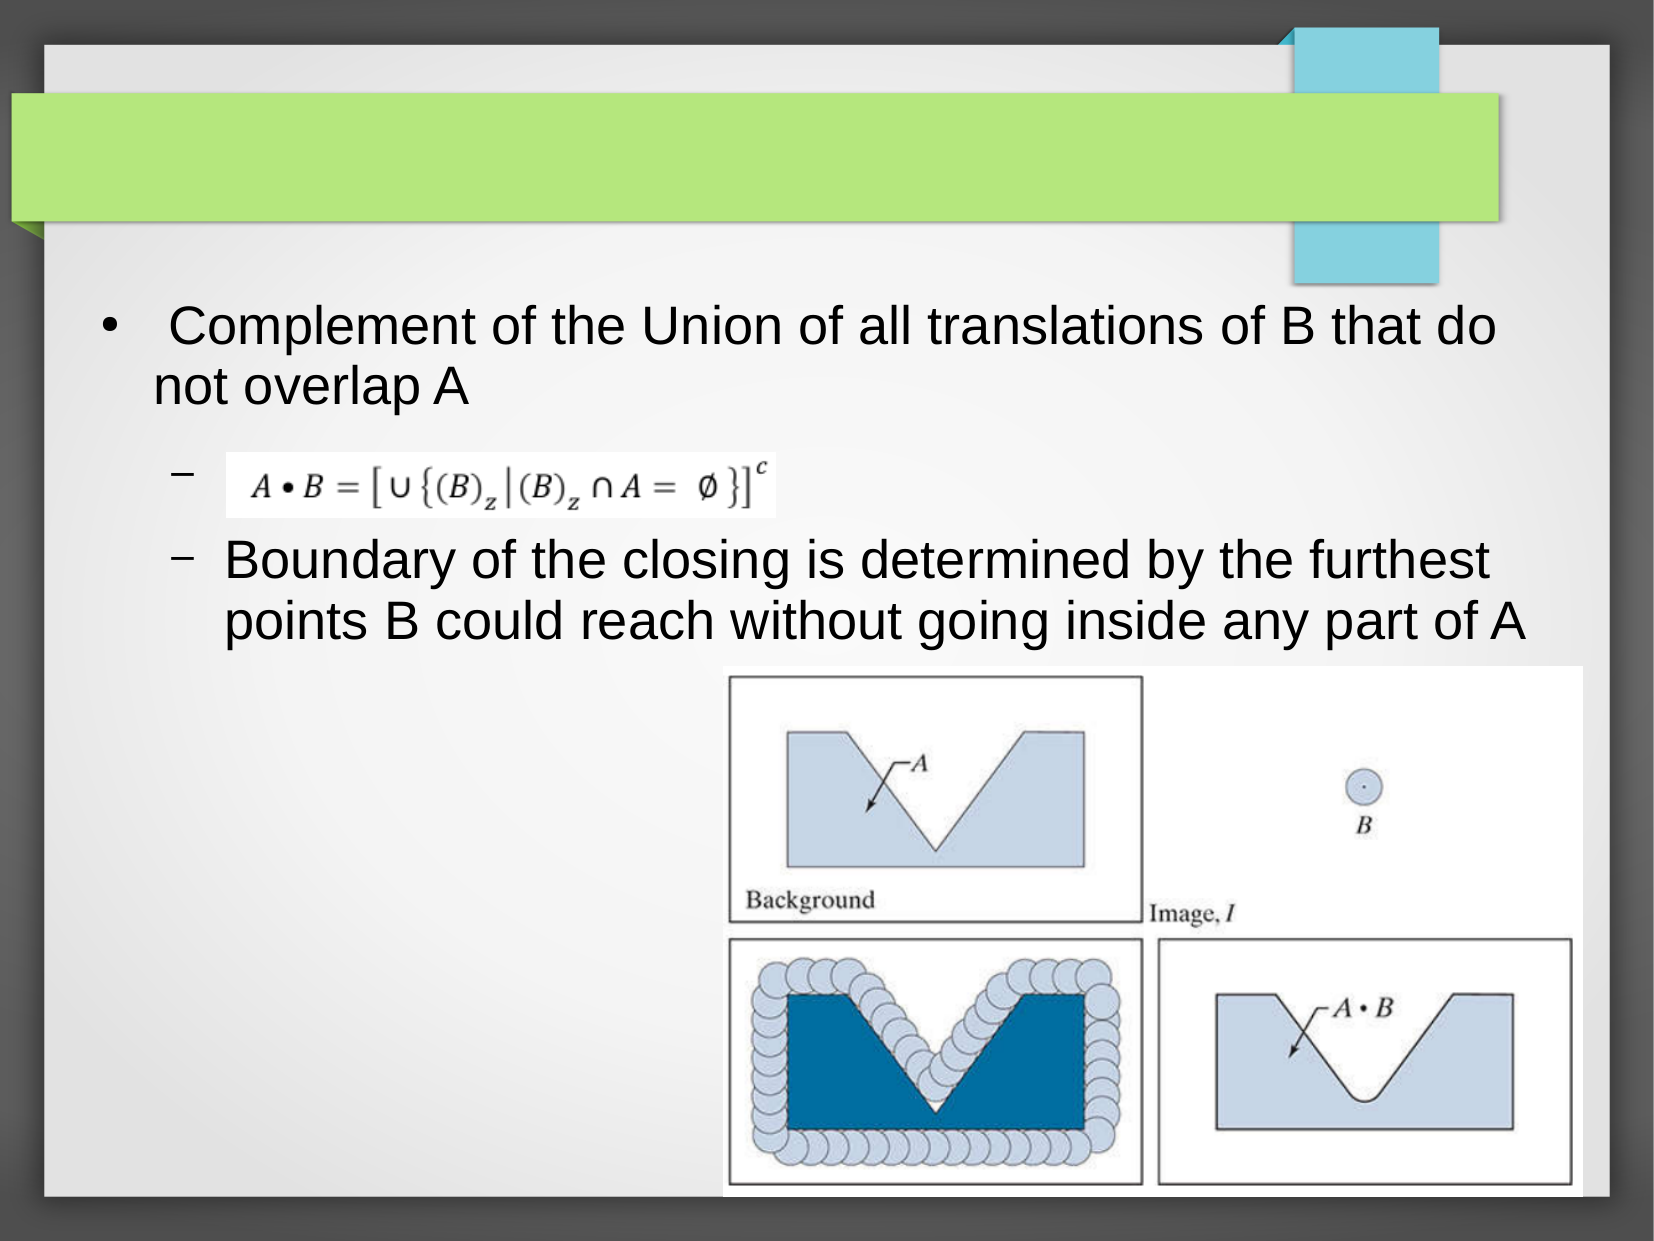

#
 Complement of the Union of all translations of B that do not overlap A
Boundary of the closing is determined by the furthest points B could reach without going inside any part of A